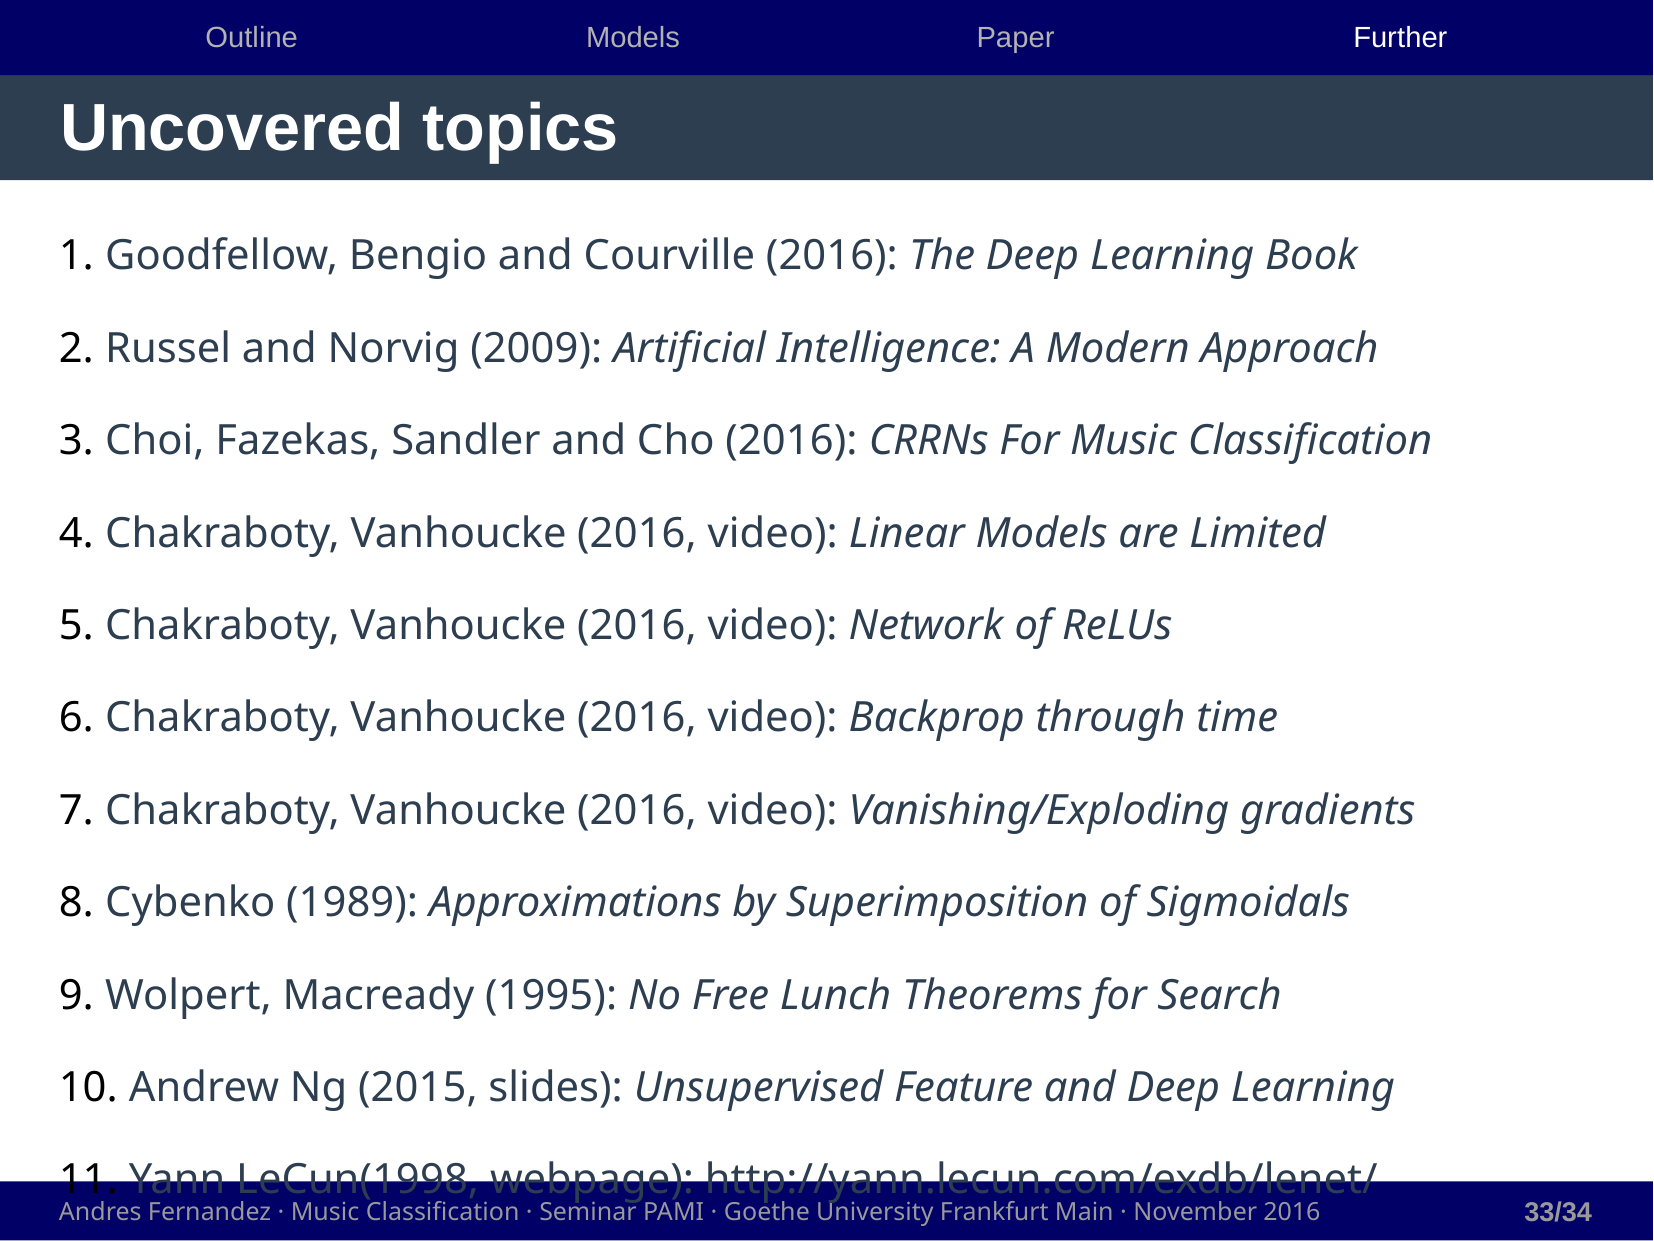

Outline Models Paper Further
# Uncovered topics
 Goodfellow, Bengio and Courville (2016): The Deep Learning Book
 Russel and Norvig (2009): Artificial Intelligence: A Modern Approach
 Choi, Fazekas, Sandler and Cho (2016): CRRNs For Music Classification
 Chakraboty, Vanhoucke (2016, video): Linear Models are Limited
 Chakraboty, Vanhoucke (2016, video): Network of ReLUs
 Chakraboty, Vanhoucke (2016, video): Backprop through time
 Chakraboty, Vanhoucke (2016, video): Vanishing/Exploding gradients
 Cybenko (1989): Approximations by Superimposition of Sigmoidals
 Wolpert, Macready (1995): No Free Lunch Theorems for Search
 Andrew Ng (2015, slides): Unsupervised Feature and Deep Learning
 Yann LeCun(1998, webpage): http://yann.lecun.com/exdb/lenet/